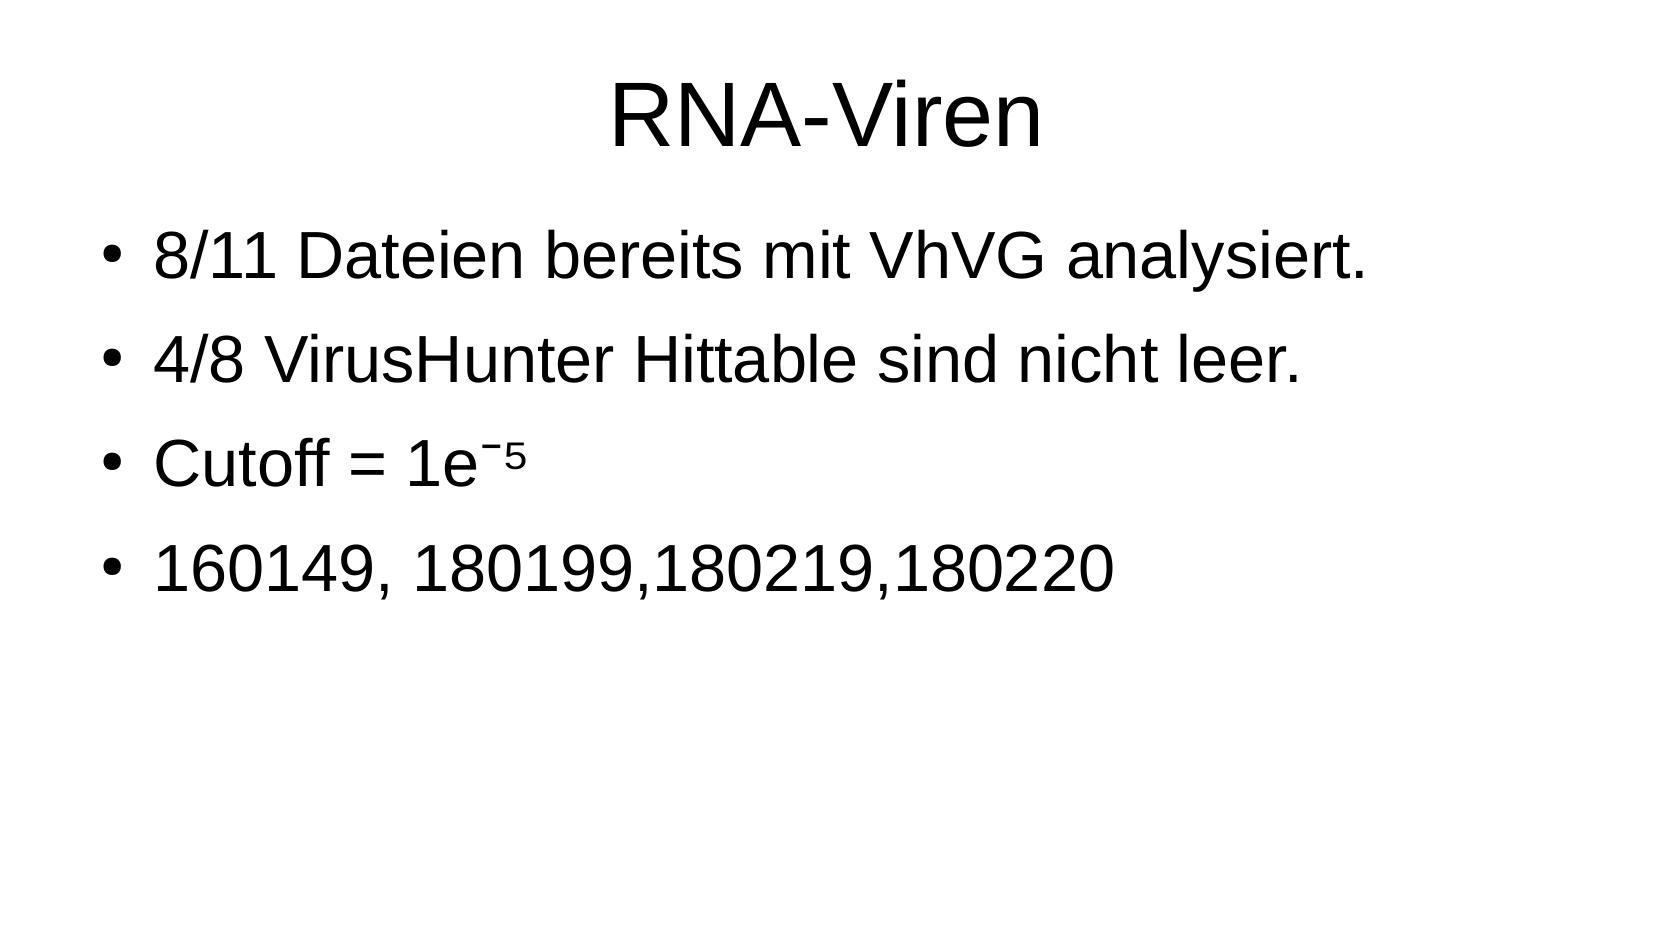

# RNA-Viren
8/11 Dateien bereits mit VhVG analysiert.
4/8 VirusHunter Hittable sind nicht leer.
Cutoff = 1e⁻⁵
160149, 180199,180219,180220